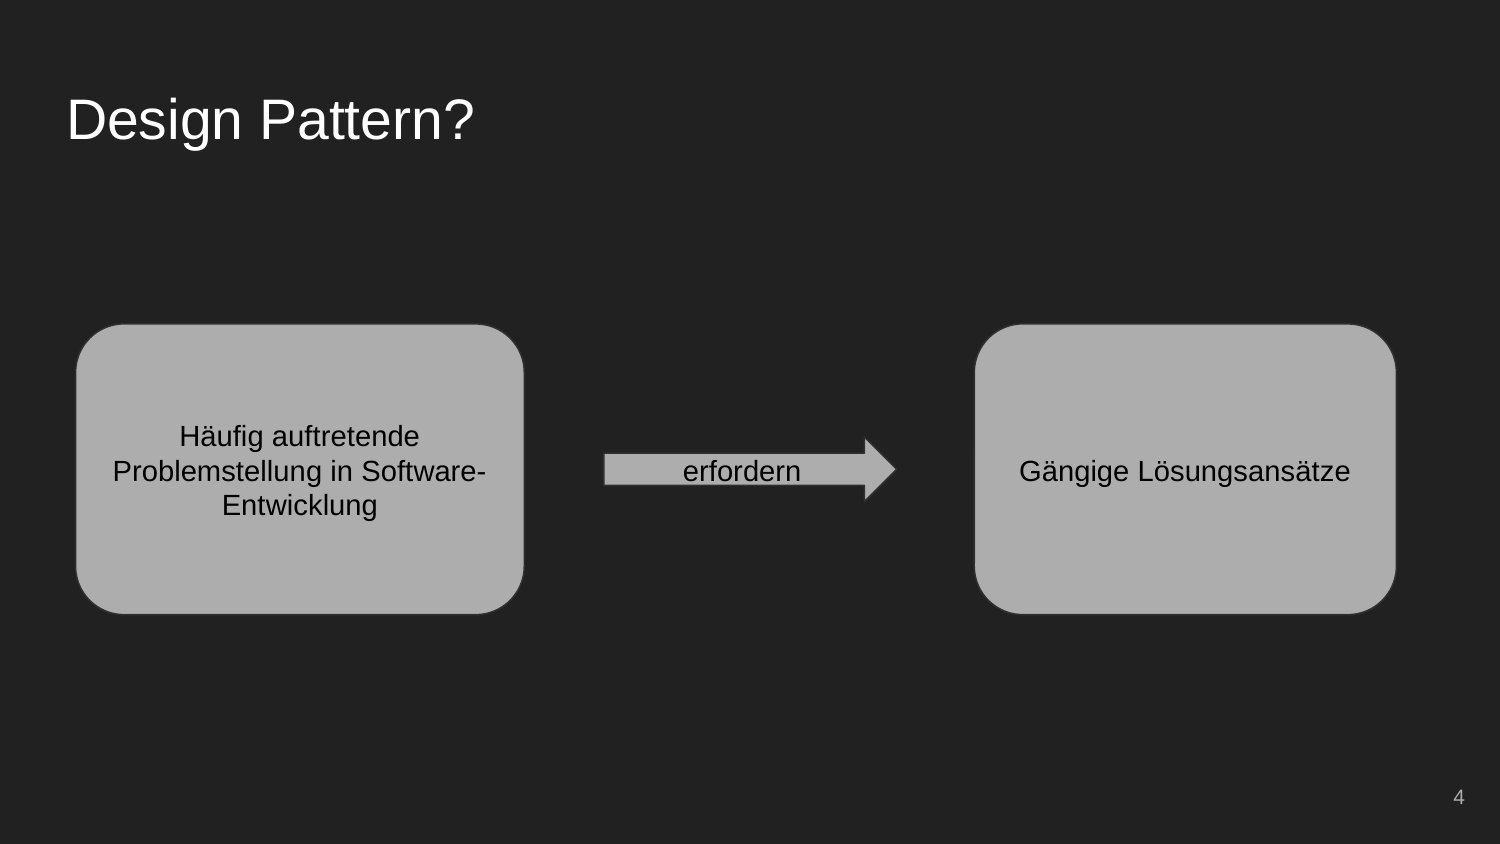

# Design Pattern?
Häufig auftretende Problemstellung in Software-Entwicklung
Gängige Lösungsansätze
erfordern